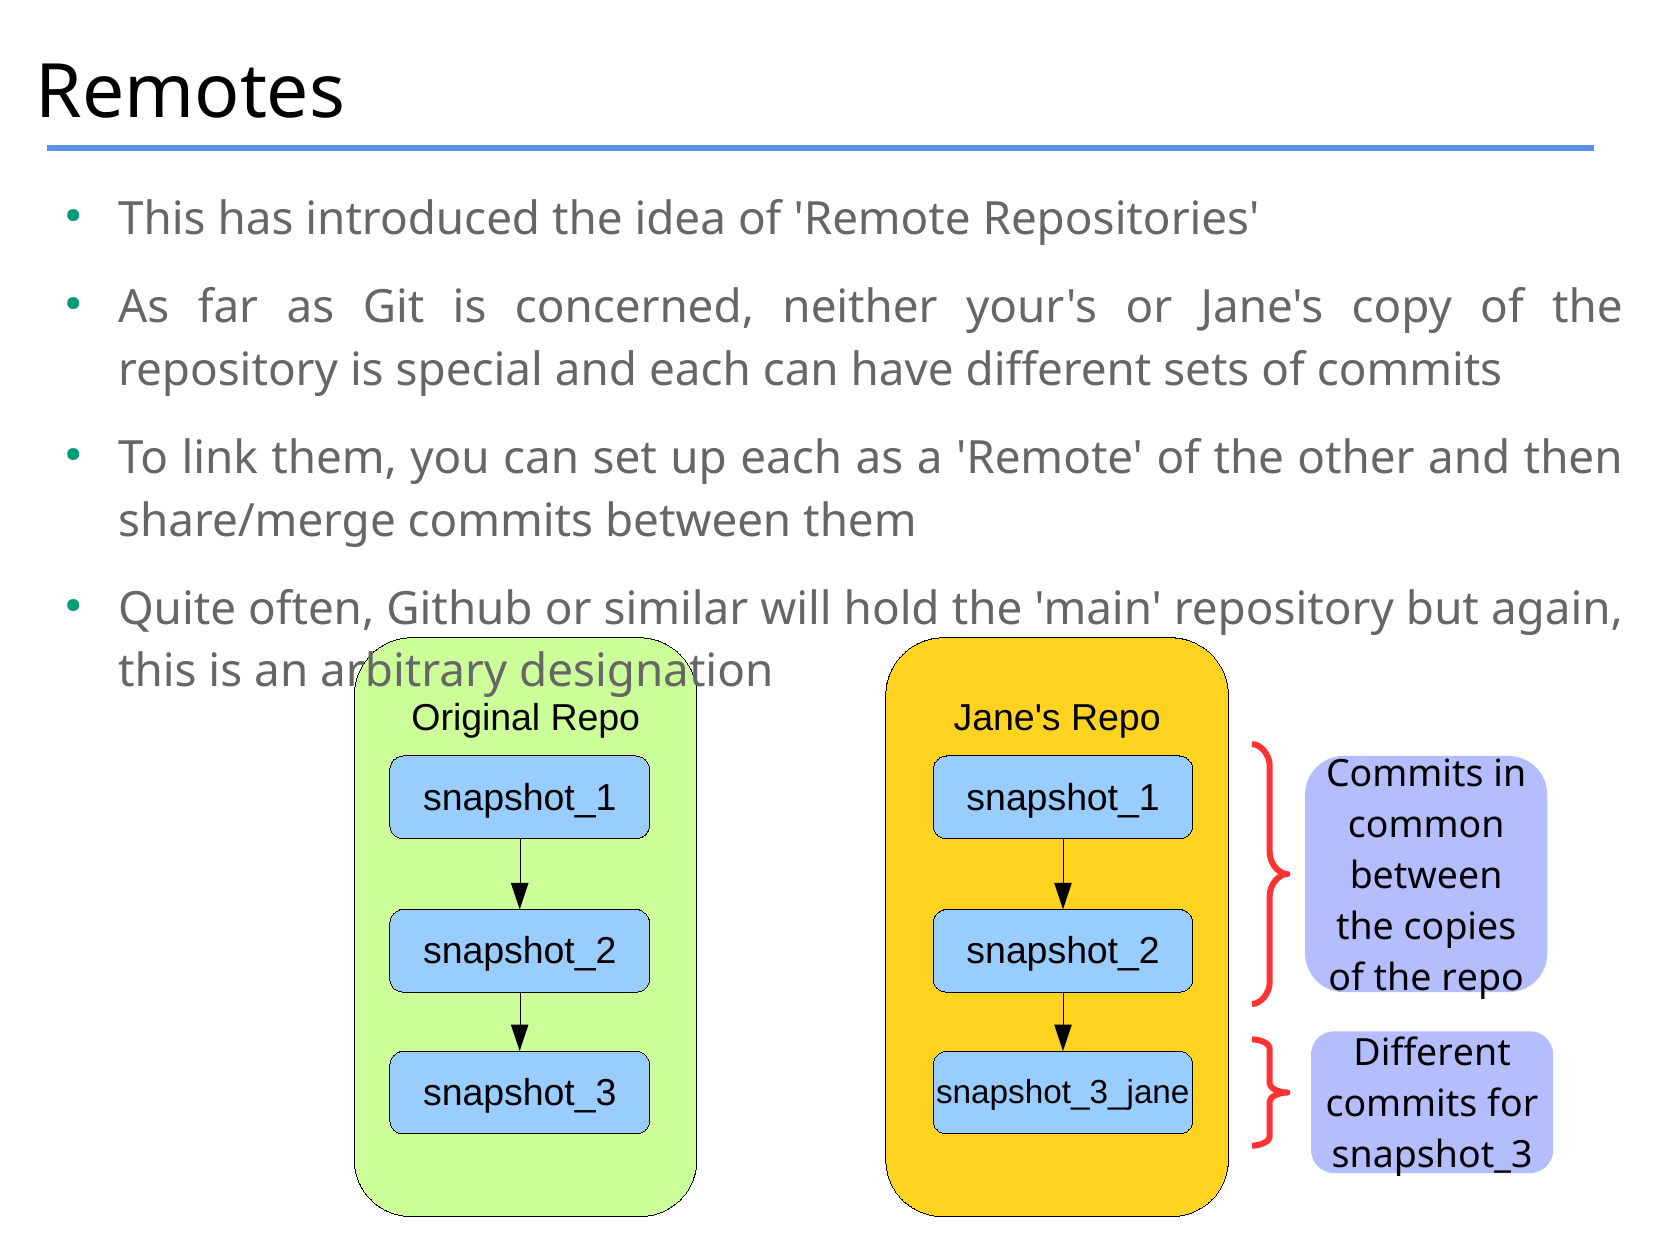

# Remotes
This has introduced the idea of 'Remote Repositories'
As far as Git is concerned, neither your's or Jane's copy of the repository is special and each can have different sets of commits
To link them, you can set up each as a 'Remote' of the other and then share/merge commits between them
Quite often, Github or similar will hold the 'main' repository but again, this is an arbitrary designation
Original Repo
Jane's Repo
snapshot_1
snapshot_1
Commits in common between the copies of the repo
snapshot_2
snapshot_2
Different commits for snapshot_3
snapshot_3
snapshot_3_jane